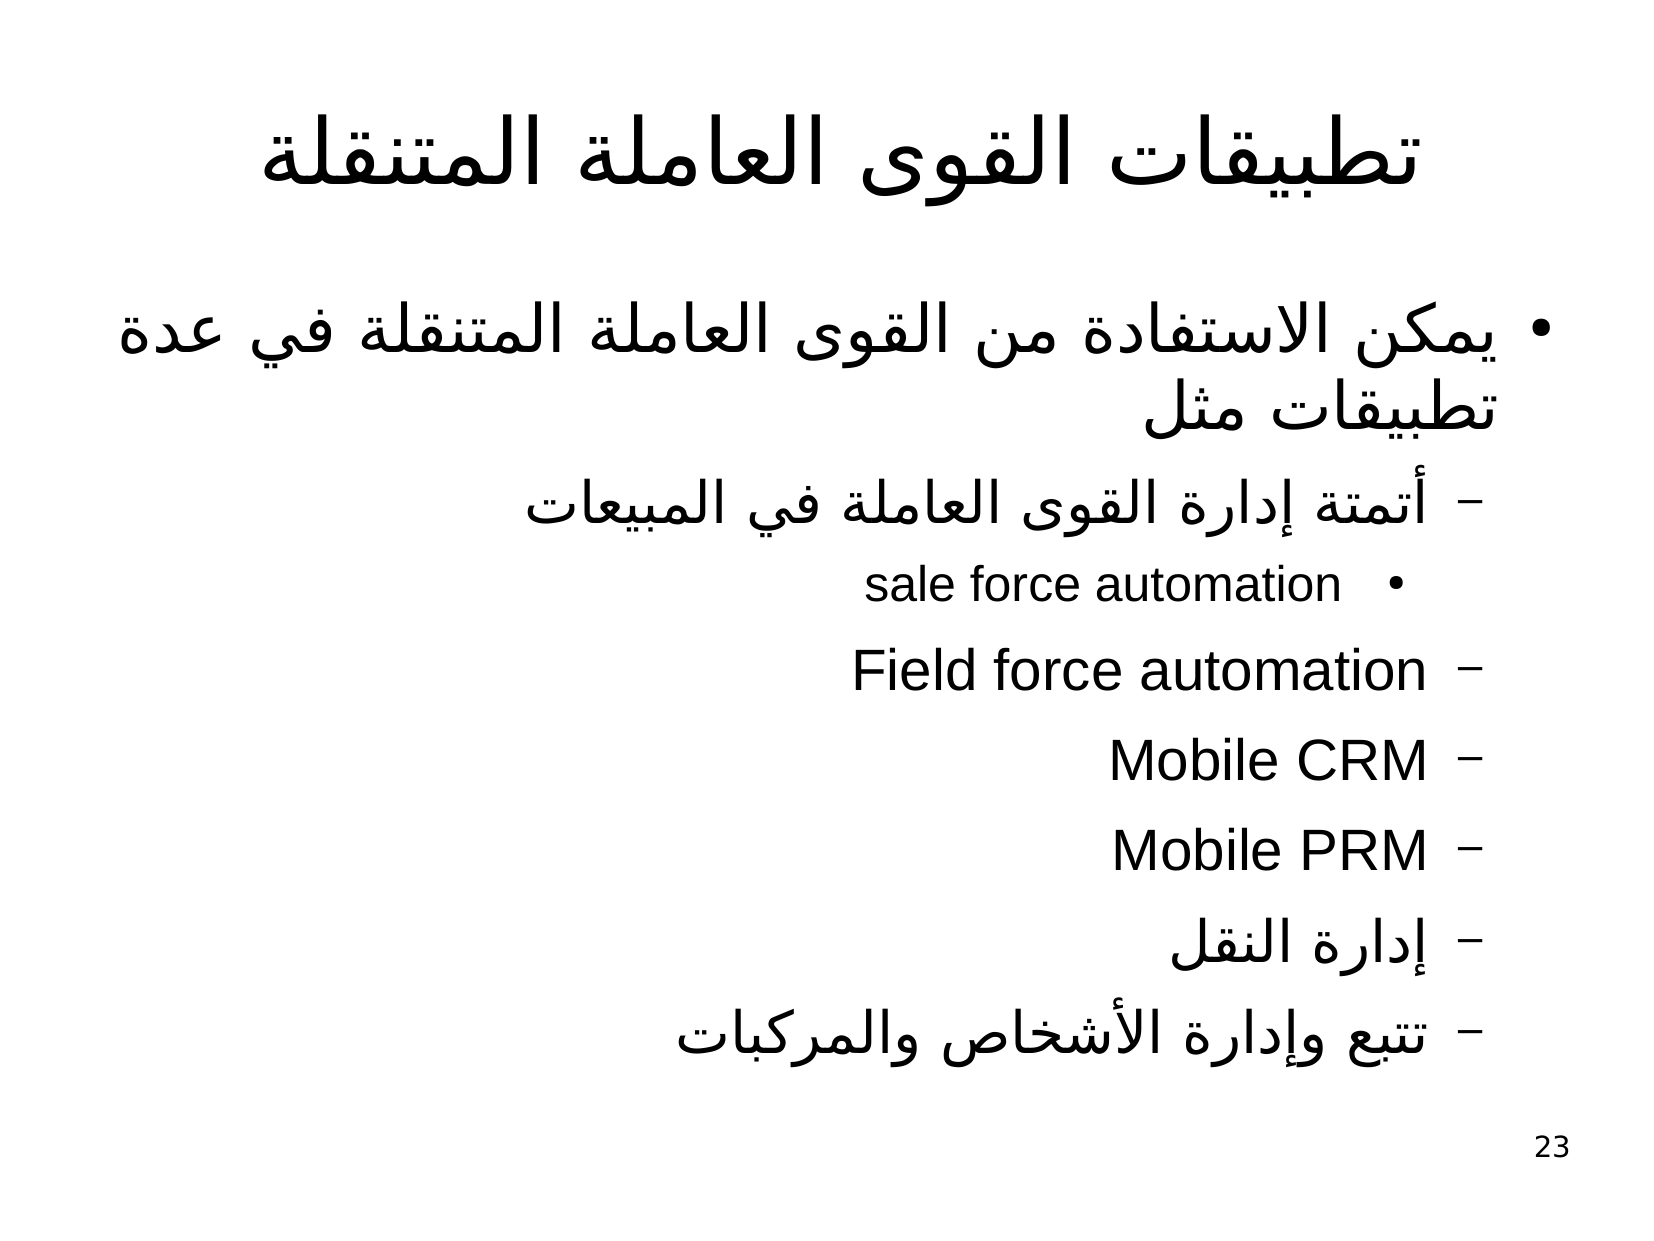

# تطبيقات القوى العاملة المتنقلة
يمكن الاستفادة من القوى العاملة المتنقلة في عدة تطبيقات مثل
أتمتة إدارة القوى العاملة في المبيعات
 sale force automation
Field force automation
Mobile CRM
Mobile PRM
إدارة النقل
تتبع وإدارة الأشخاص والمركبات
23